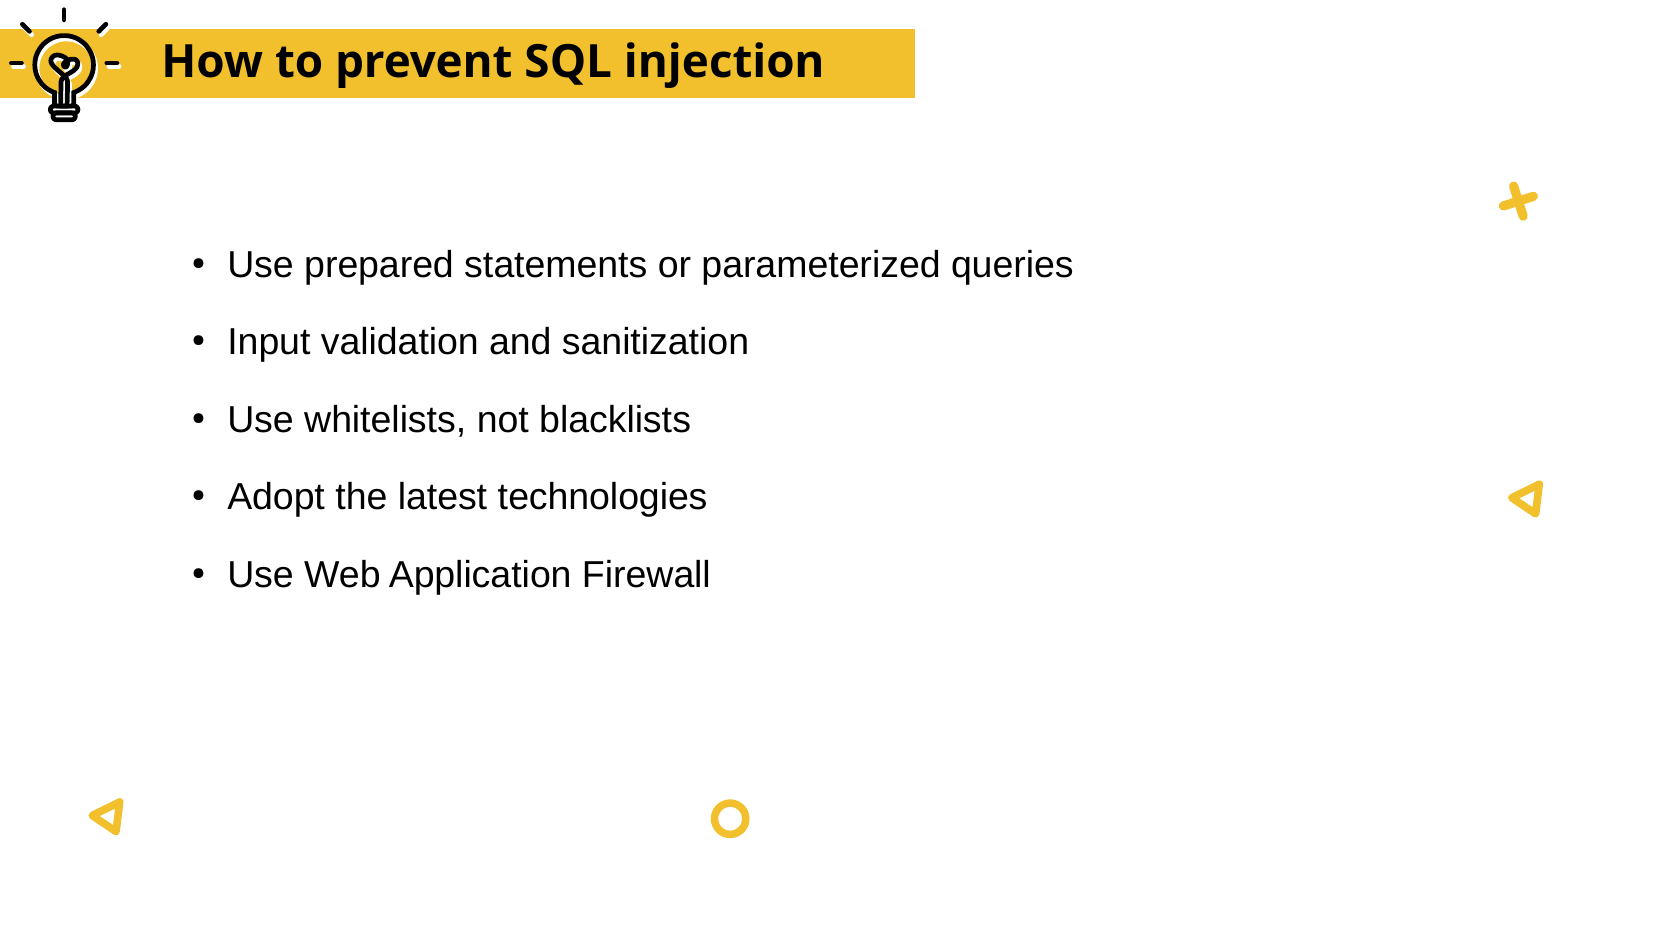

# How to prevent SQL injection
Use prepared statements or parameterized queries
Input validation and sanitization
Use whitelists, not blacklists
Adopt the latest technologies
Use Web Application Firewall